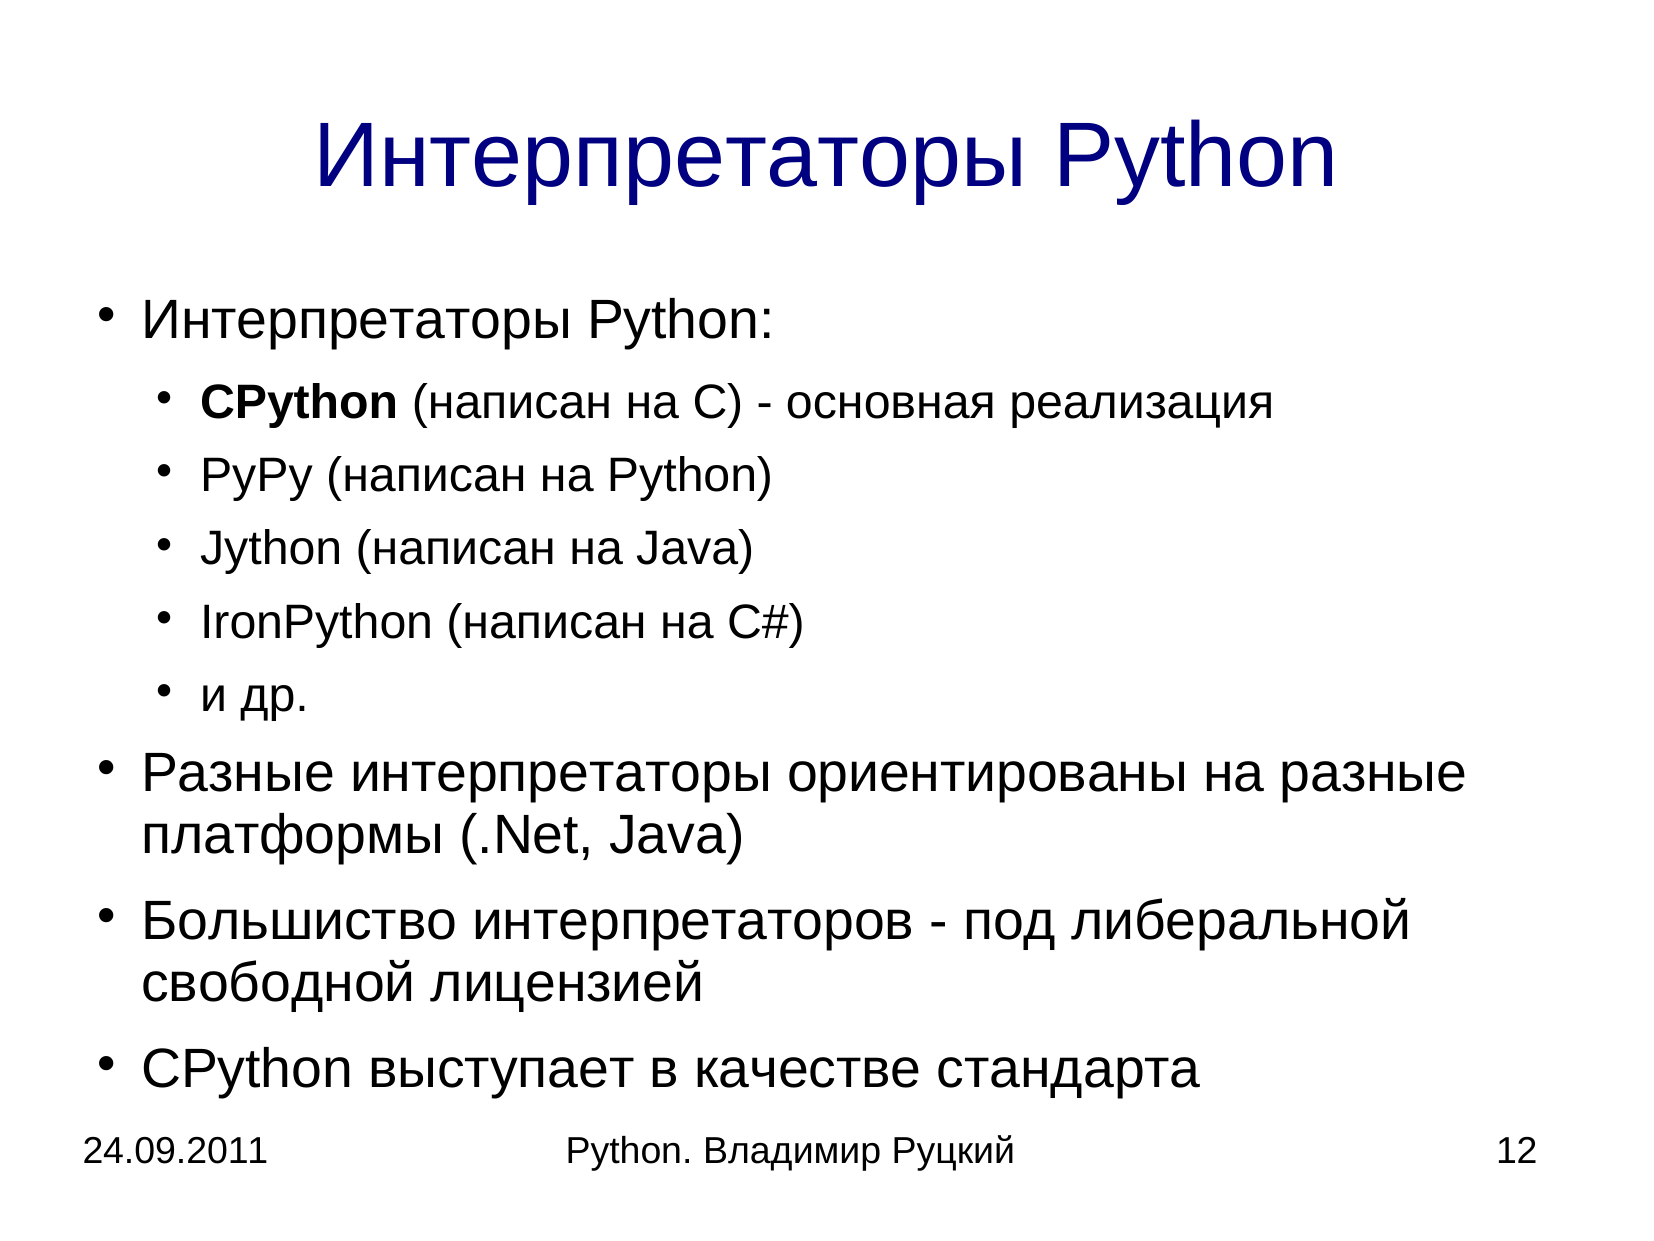

# Интерпретаторы Python
Интерпретаторы Python:
CPython (написан на C) - основная реализация
PyPy (написан на Python)
Jython (написан на Java)
IronPython (написан на C#)
и др.
Разные интерпретаторы ориентированы на разные платформы (.Net, Java)
Большиство интерпретаторов - под либеральной свободной лицензией
CPython выступает в качестве стандарта
24.09.2011
Python. Владимир Руцкий
12